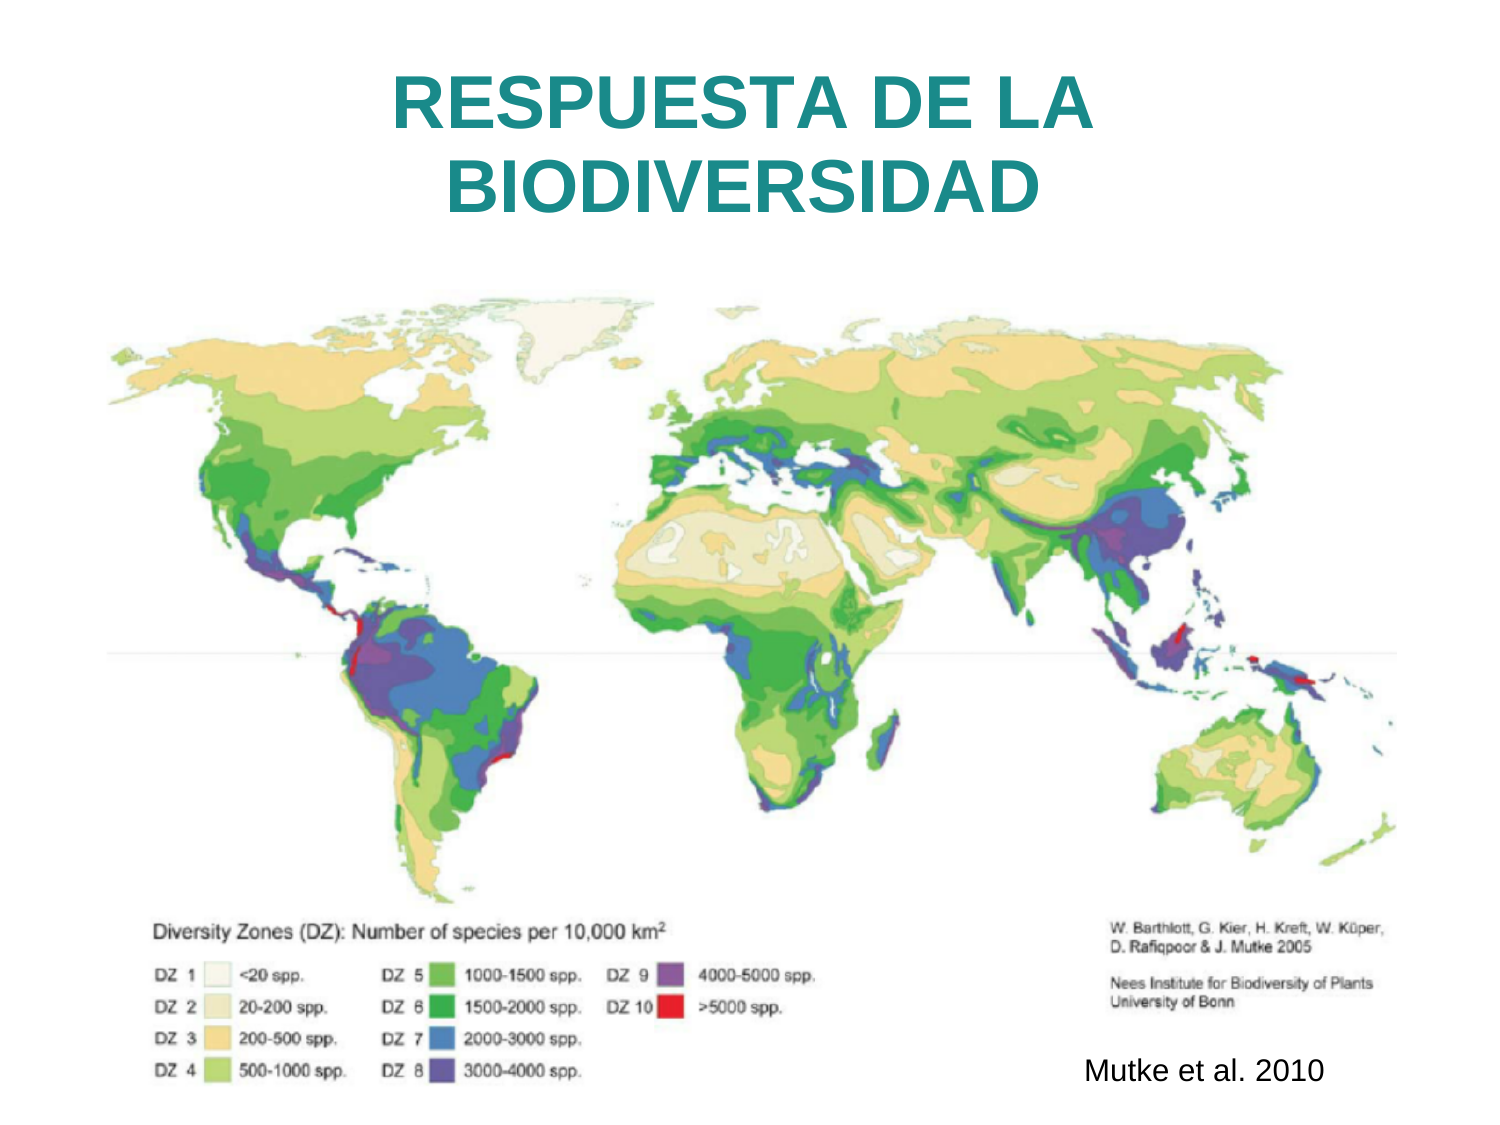

# RESPUESTA DE LA BIODIVERSIDAD
Mutke et al. 2010